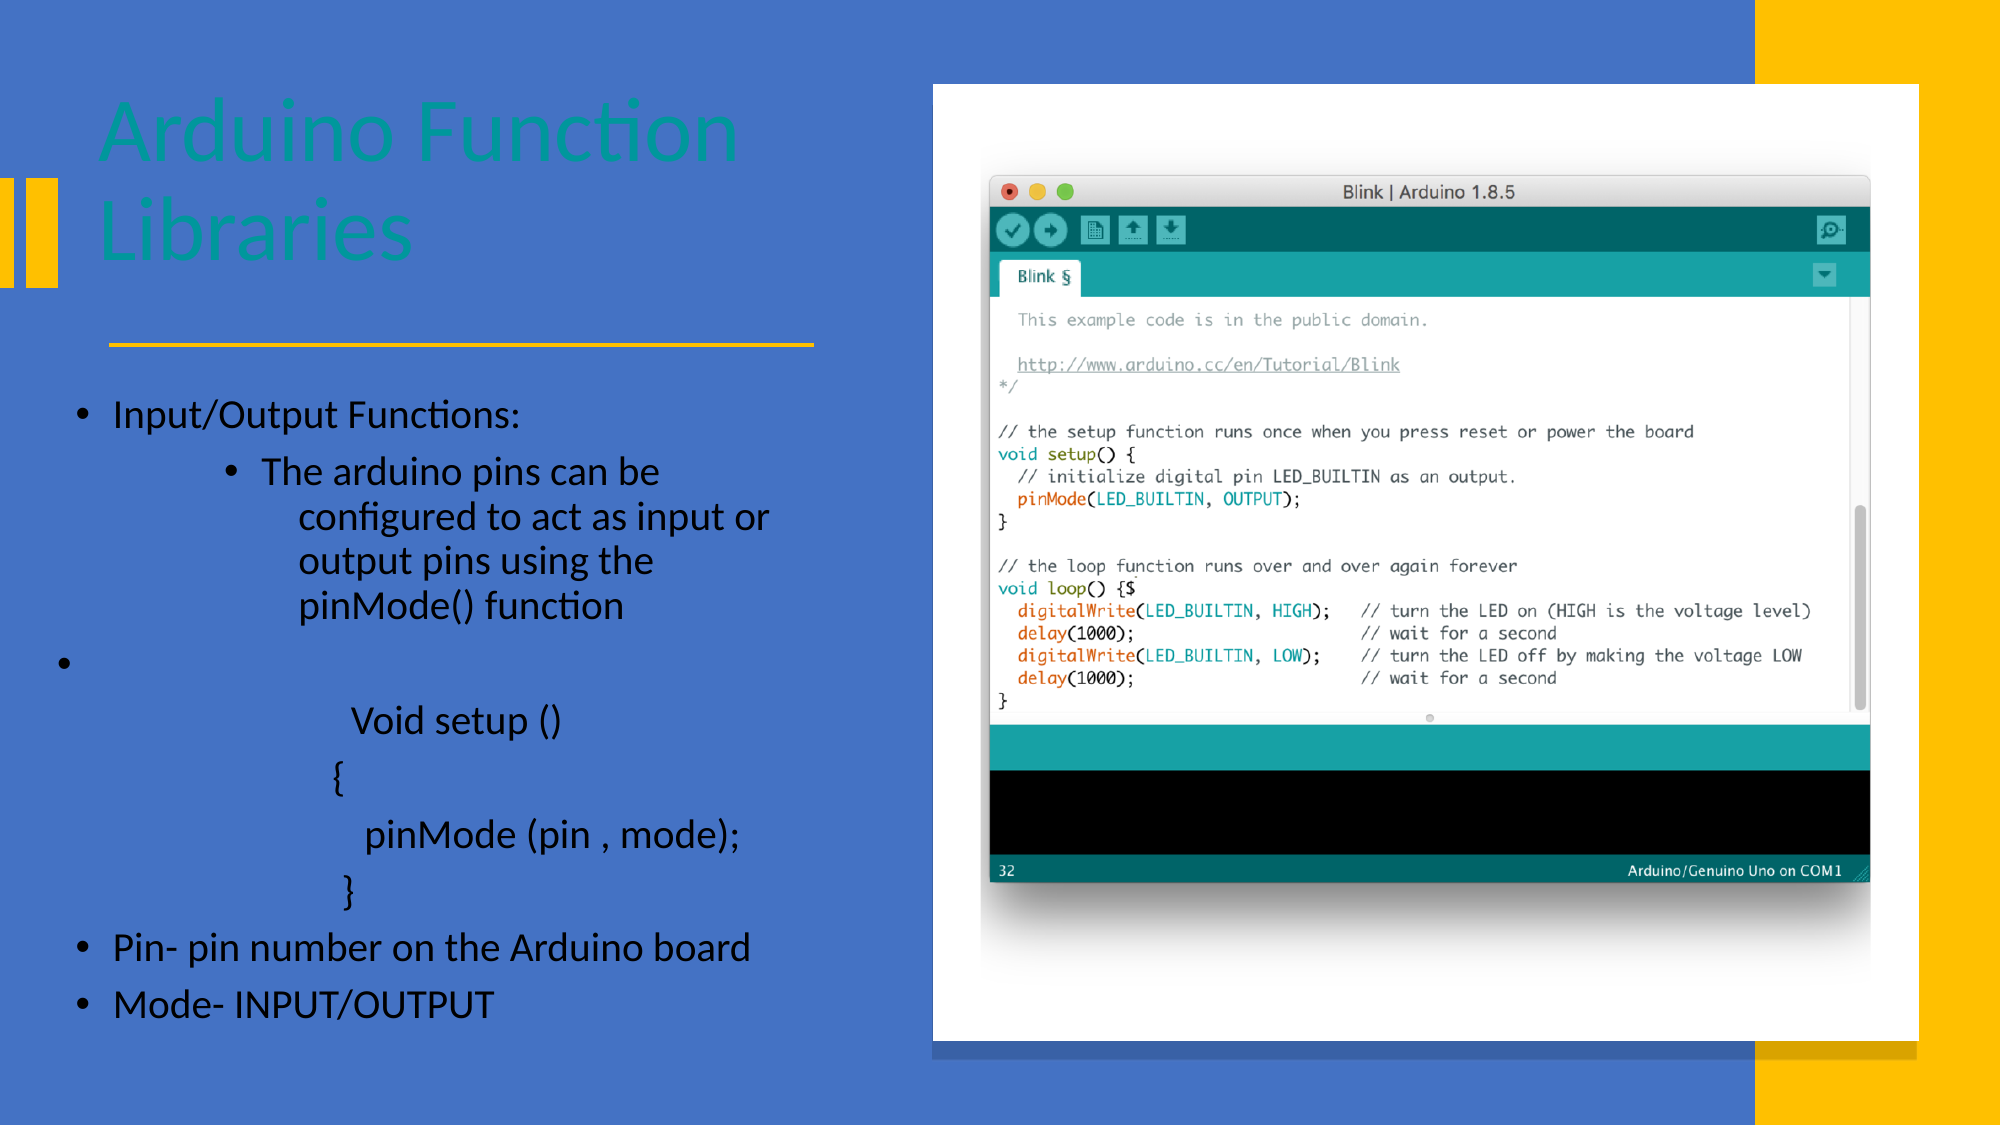

# Arduino Function Libraries
Input/Output Functions:
The arduino pins can be configured to act as input or output pins using the pinMode() function
           Void setup ()
         {
         pinMode (pin , mode);
          }
Pin- pin number on the Arduino board
Mode- INPUT/OUTPUT